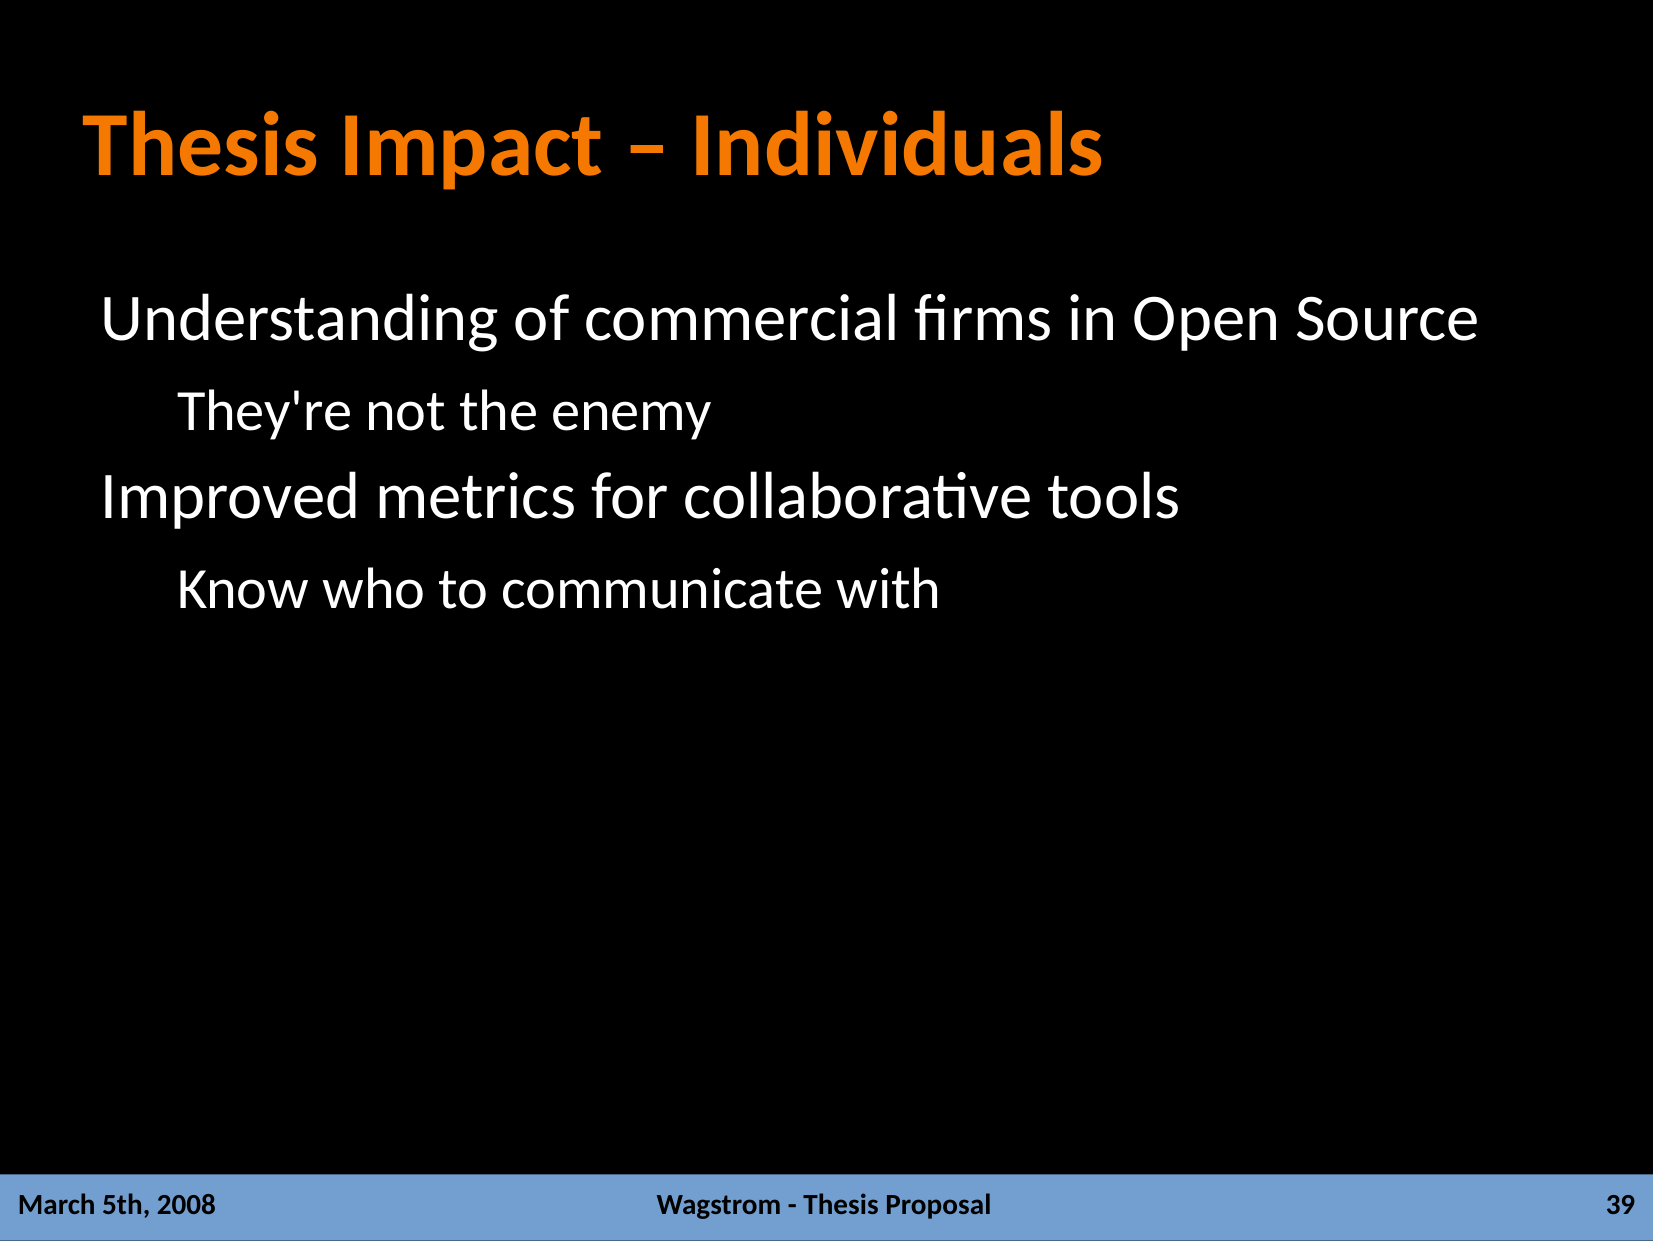

# Thesis Impact – Individuals
Understanding of commercial firms in Open Source
They're not the enemy
Improved metrics for collaborative tools
Know who to communicate with
March 5th, 2008
Wagstrom - Thesis Proposal
39